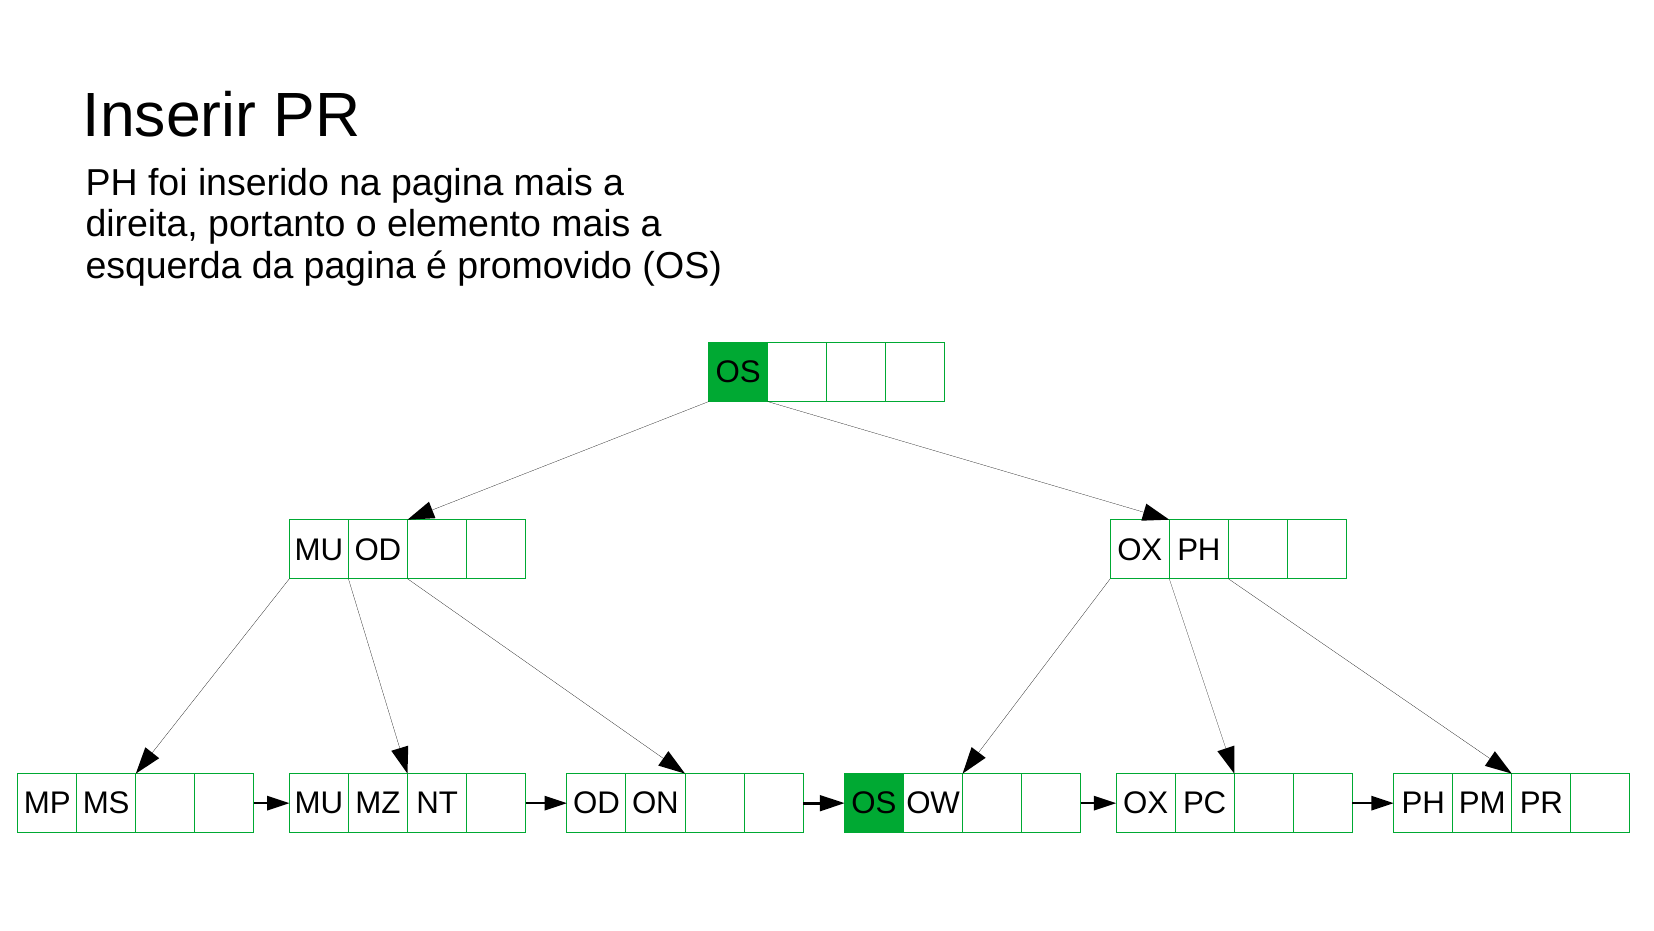

# Inserir PR
PH foi inserido na pagina mais a direita, portanto o elemento mais a esquerda da pagina é promovido (OS)
OS
MU
OD
OX
PH
MP
MS
MU
MZ
NT
OD
ON
OS
OW
OX
PC
PH
PM
PR